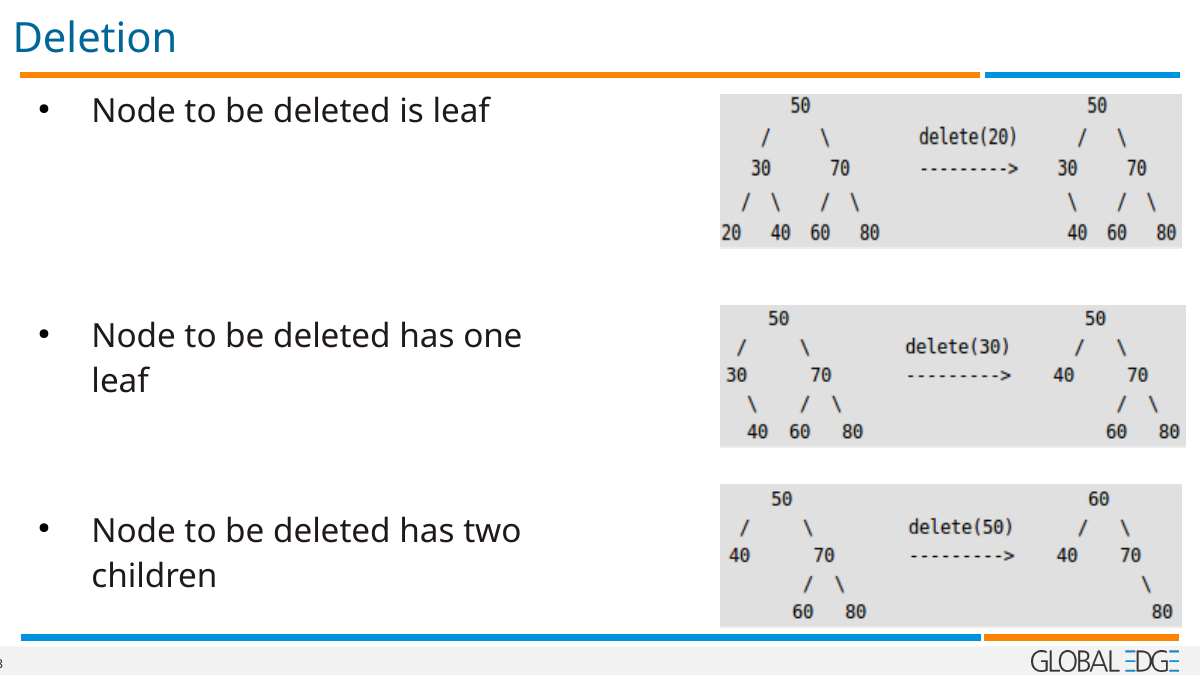

# Deletion
Node to be deleted is leaf
Node to be deleted has one leaf
Node to be deleted has two children